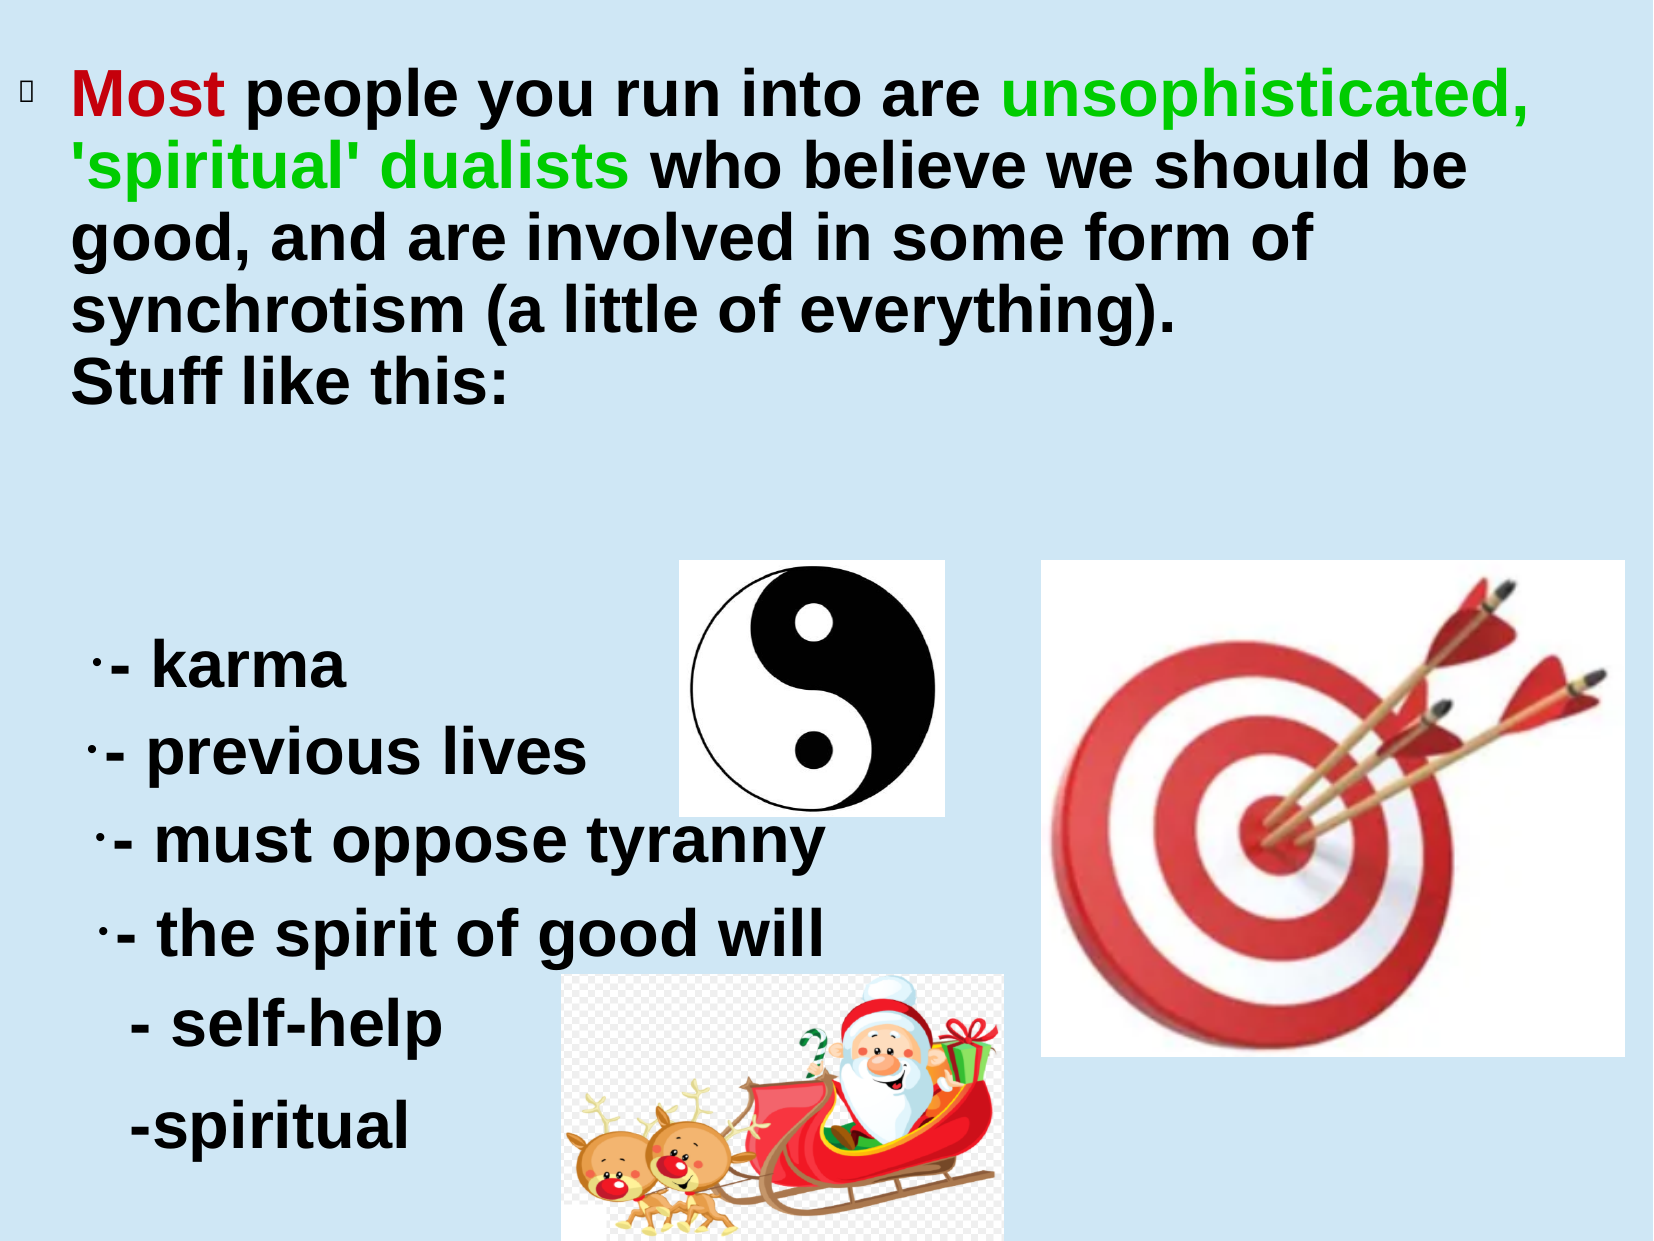

# Most people you run into are unsophisticated, 'spiritual' dualists who believe we should be good, and are involved in some form of synchrotism (a little of everything). Stuff like this:
- karma
- previous lives
- must oppose tyranny
- the spirit of good will
- self-help
-spiritual